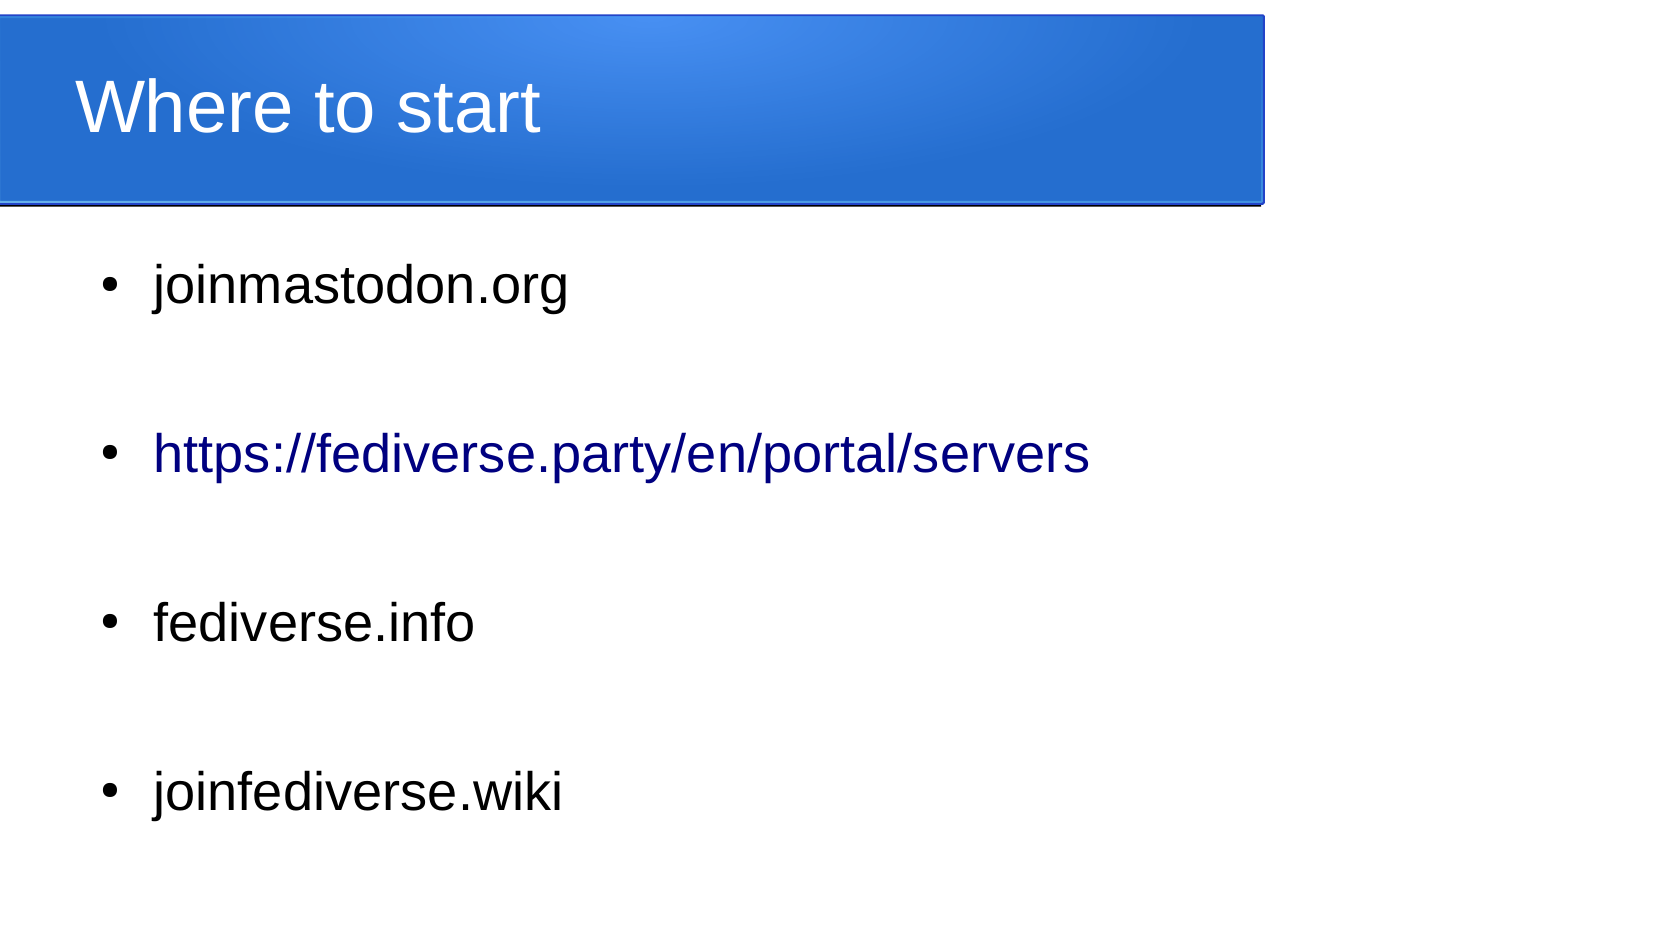

# Where to start
joinmastodon.org
https://fediverse.party/en/portal/servers
fediverse.info
joinfediverse.wiki